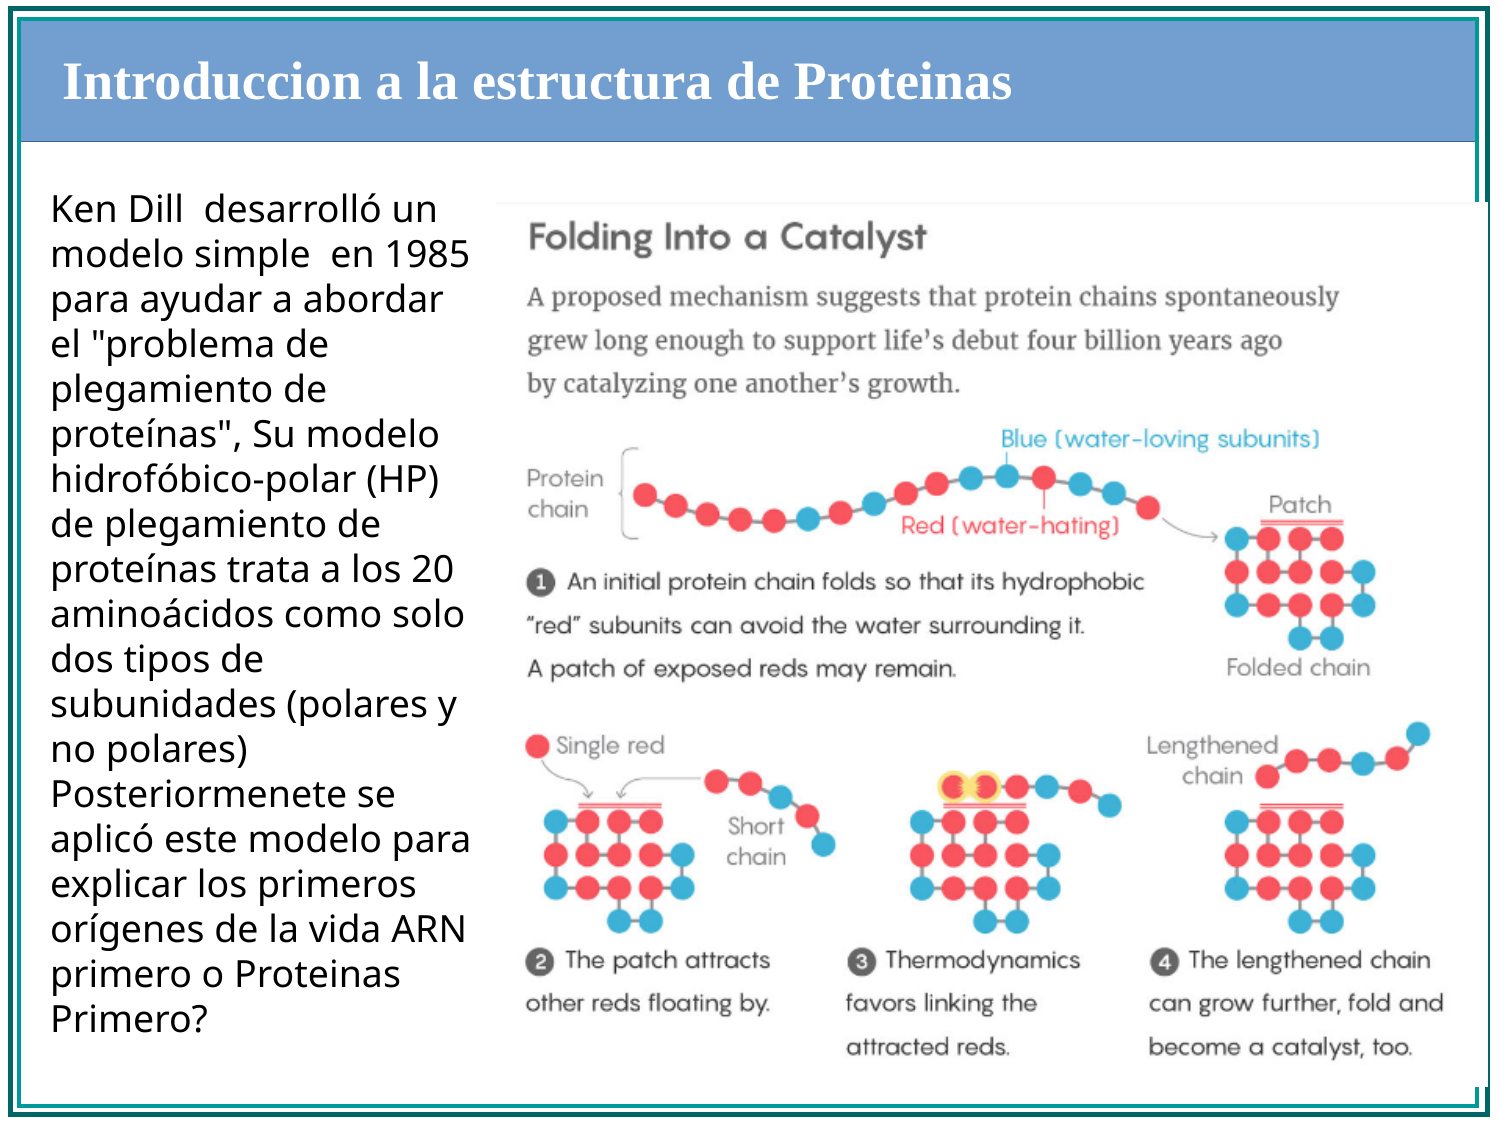

Introduccion a la estructura de Proteinas
Ken Dill desarrolló un modelo simple en 1985 para ayudar a abordar el "problema de plegamiento de proteínas", Su modelo hidrofóbico-polar (HP) de plegamiento de proteínas trata a los 20 aminoácidos como solo dos tipos de subunidades (polares y no polares) Posteriormenete se aplicó este modelo para explicar los primeros orígenes de la vida ARN primero o Proteinas Primero?